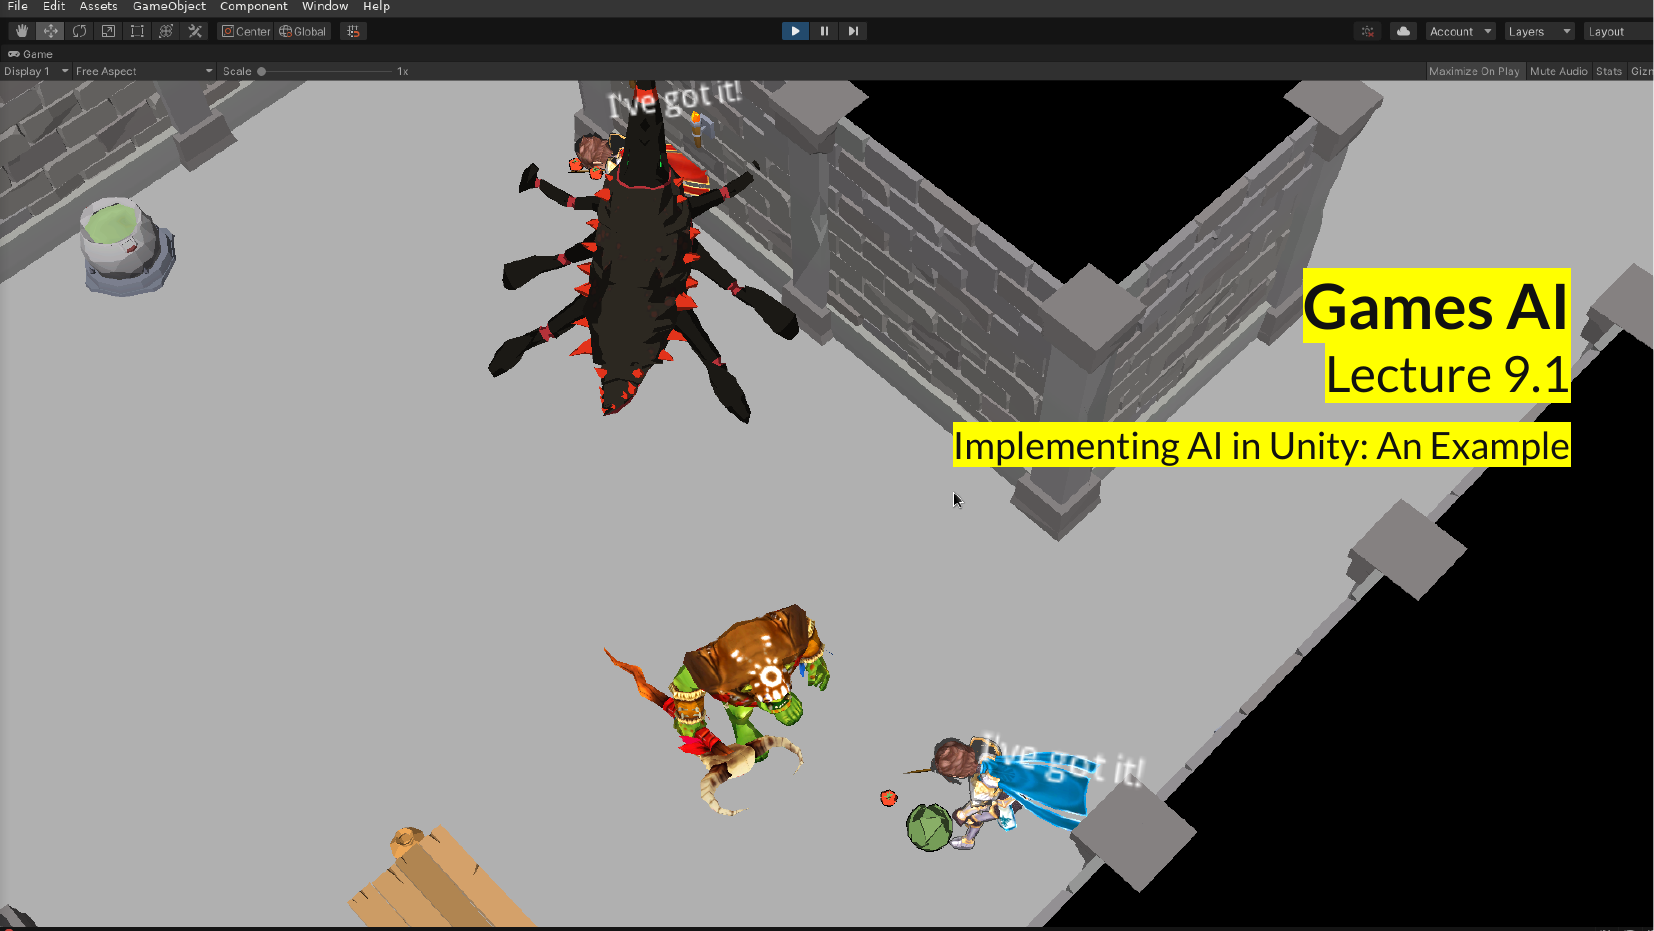

# Games AI
Lecture 9.1
Implementing AI in Unity: An Example